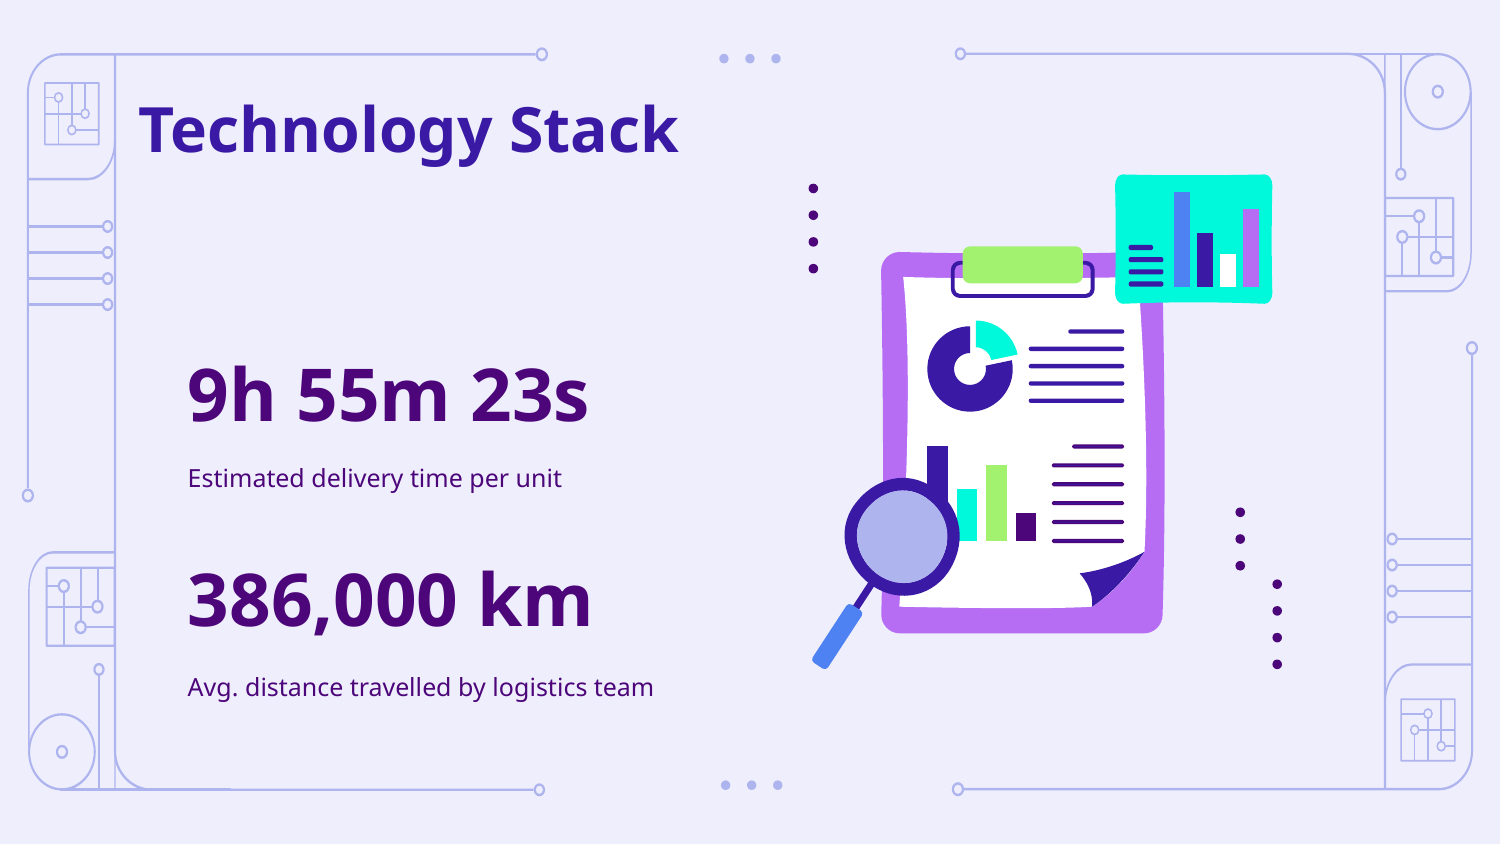

Technology Stack
9h 55m 23s
# Estimated delivery time per unit
386,000 km
Avg. distance travelled by logistics team